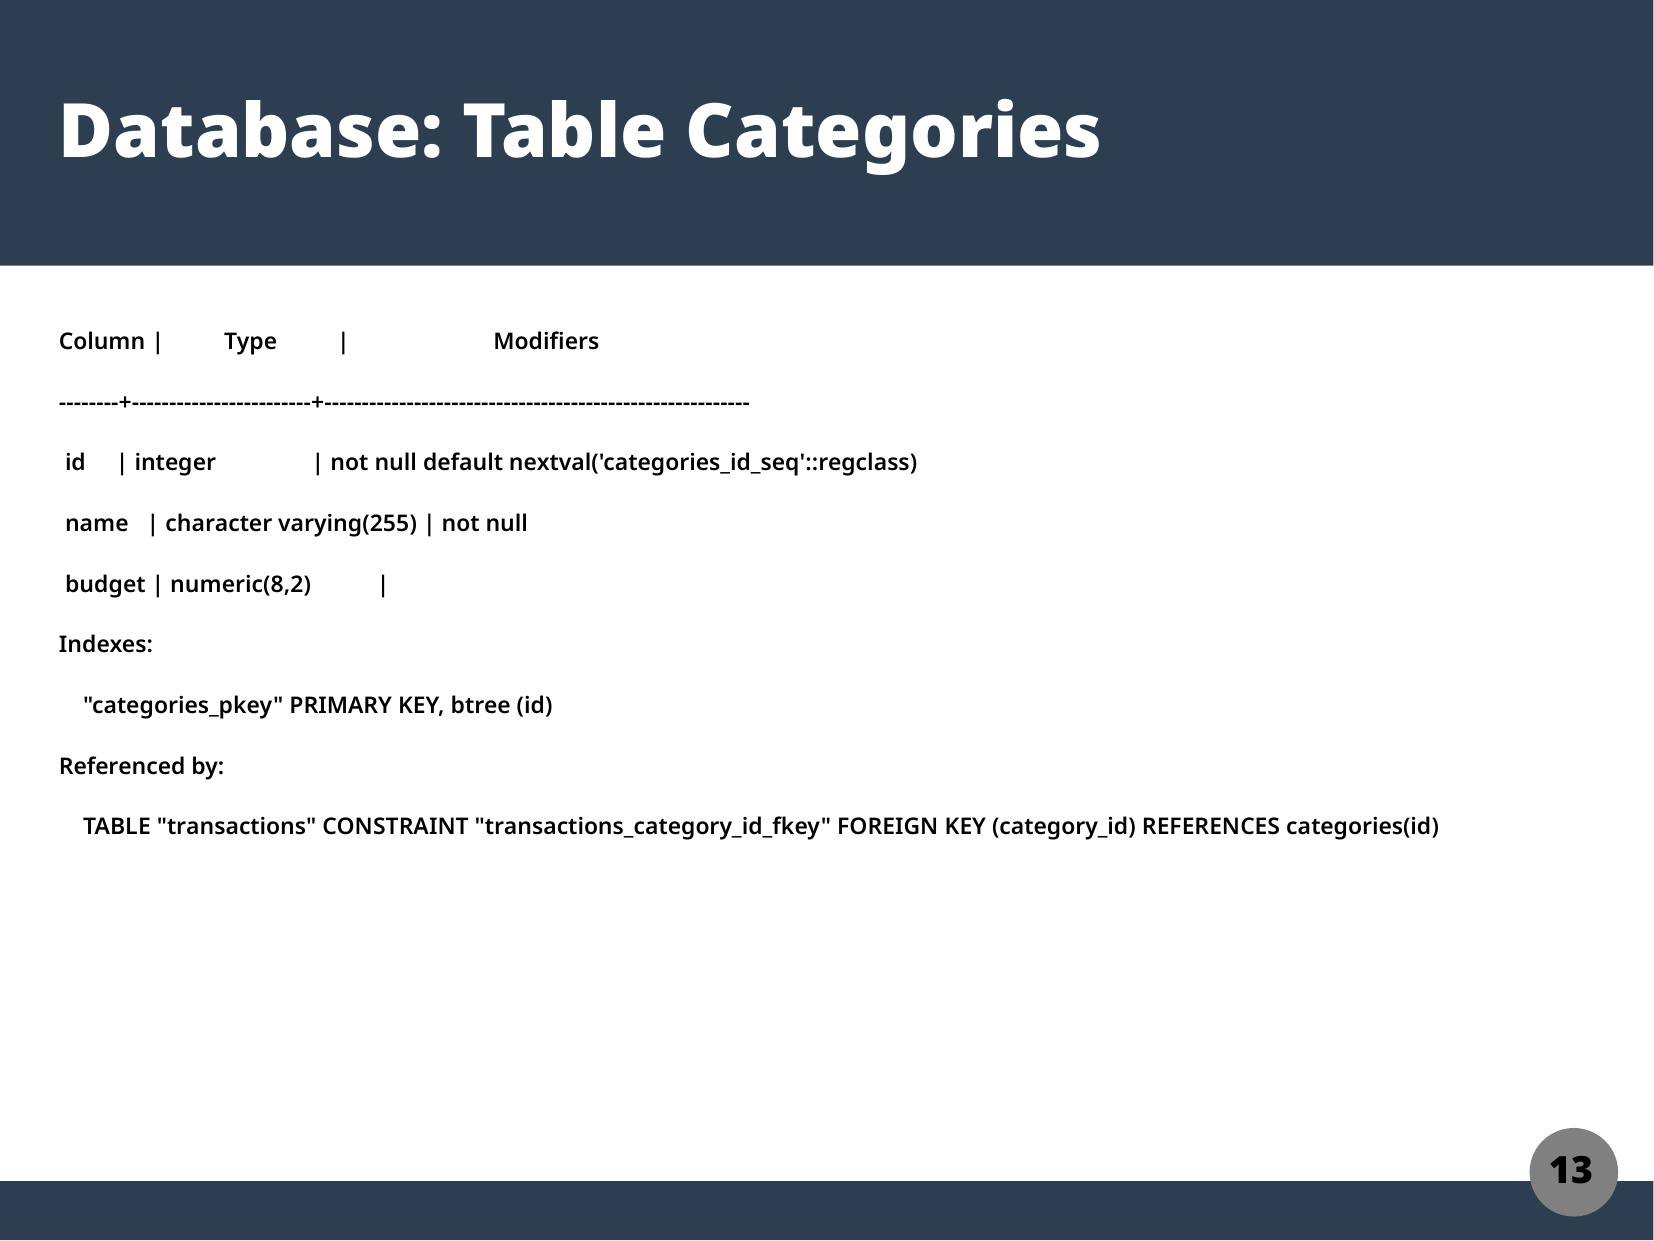

# Database: Table Categories
Column | Type | Modifiers
--------+------------------------+---------------------------------------------------------
 id | integer | not null default nextval('categories_id_seq'::regclass)
 name | character varying(255) | not null
 budget | numeric(8,2) |
Indexes:
 "categories_pkey" PRIMARY KEY, btree (id)
Referenced by:
 TABLE "transactions" CONSTRAINT "transactions_category_id_fkey" FOREIGN KEY (category_id) REFERENCES categories(id)
13